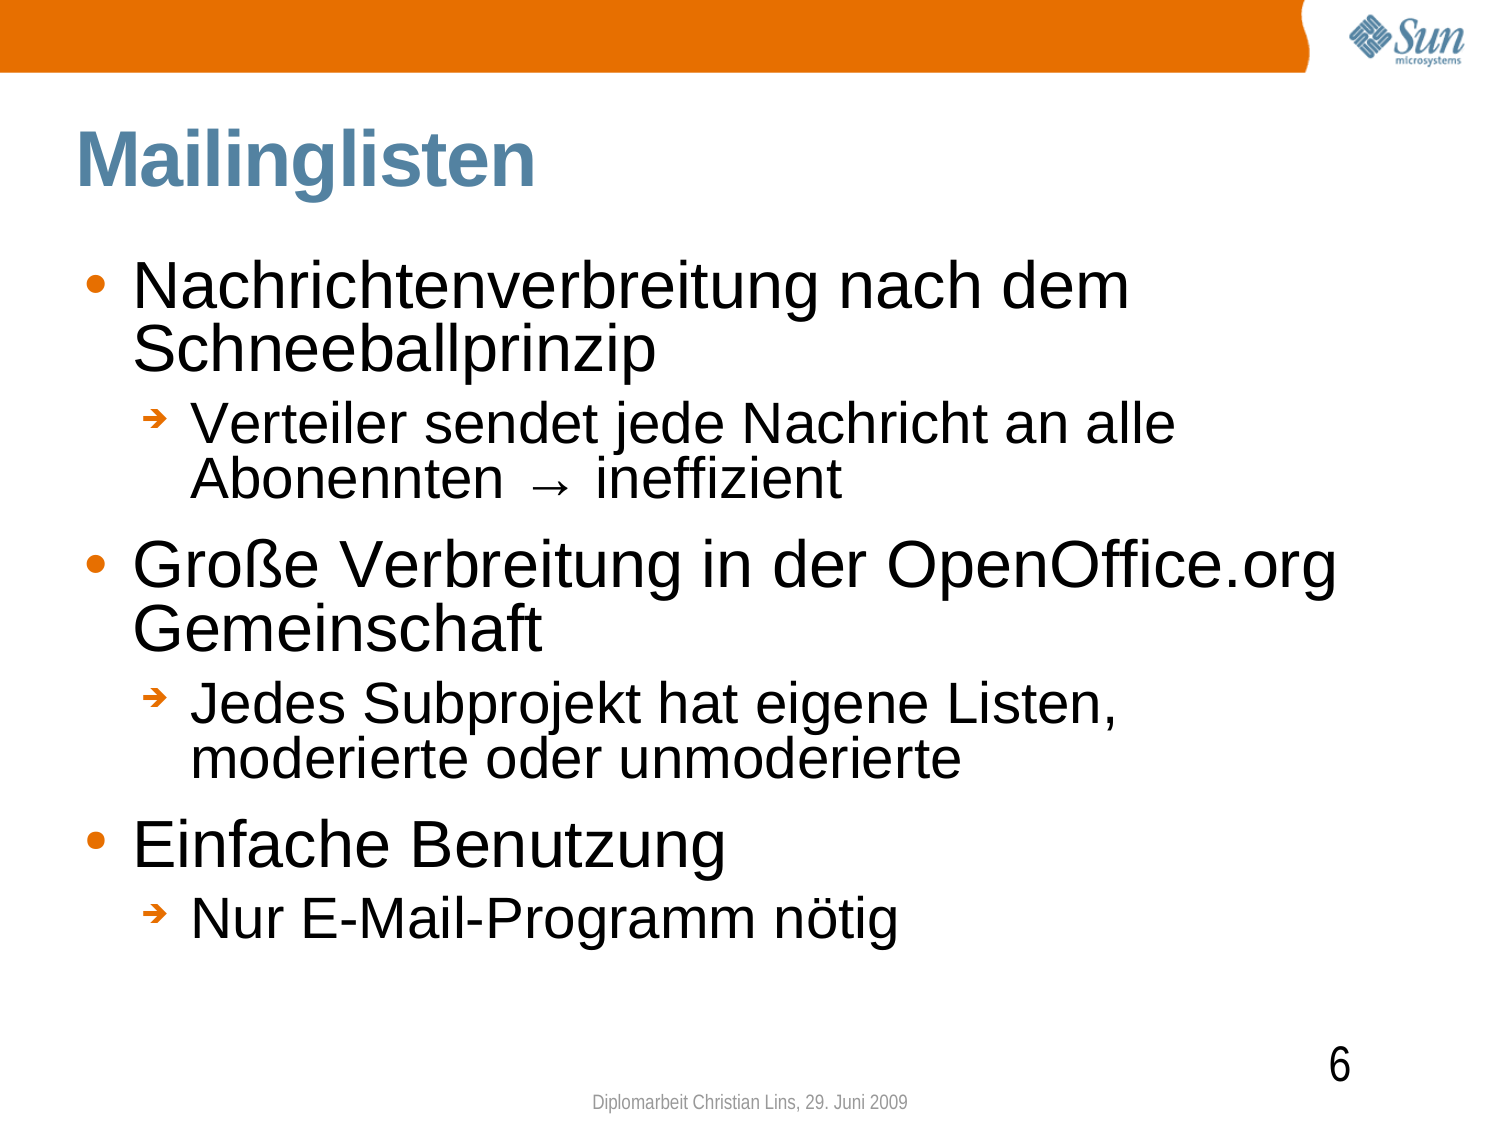

# Mailinglisten
Nachrichtenverbreitung nach dem Schneeballprinzip
Verteiler sendet jede Nachricht an alle Abonennten → ineffizient
Große Verbreitung in der OpenOffice.org Gemeinschaft
Jedes Subprojekt hat eigene Listen, moderierte oder unmoderierte
Einfache Benutzung
Nur E-Mail-Programm nötig